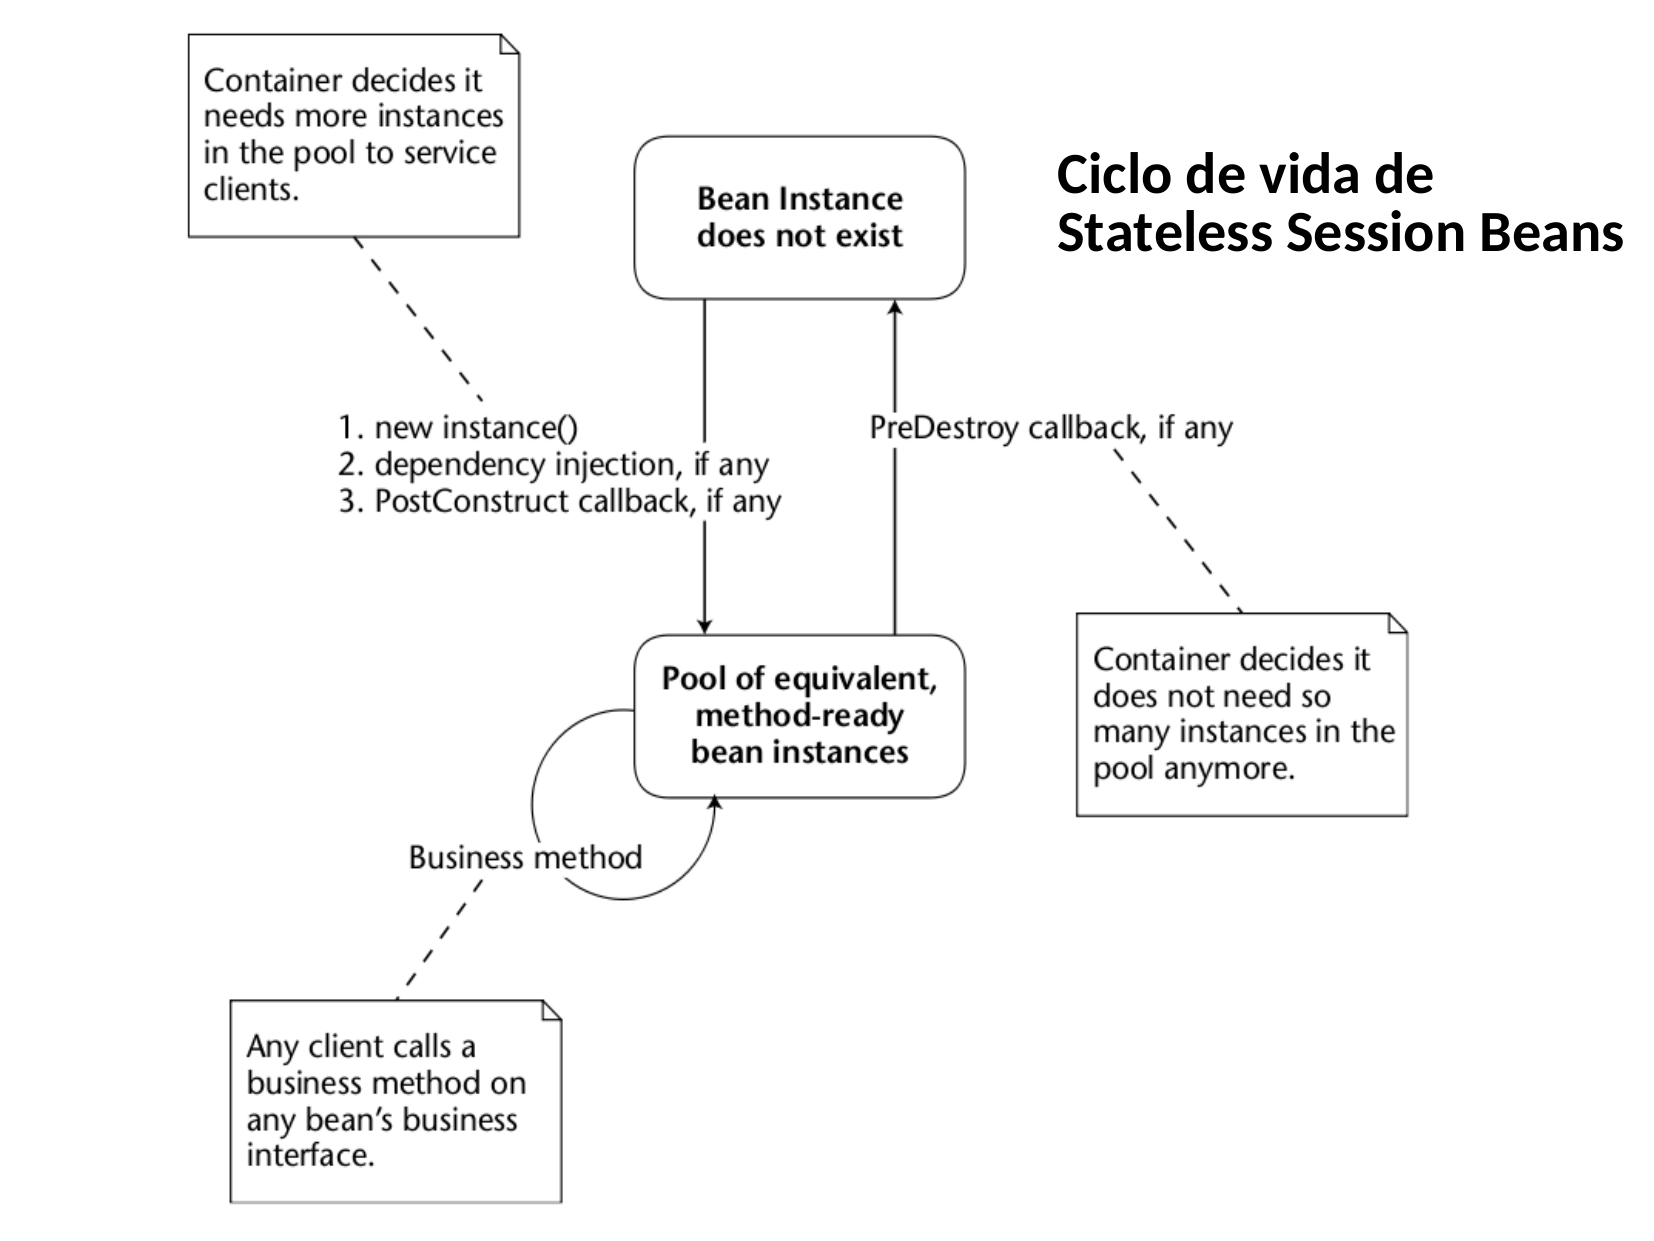

Ciclo de vida de
Stateless Session Beans
Ciclo de vida de um SLSB